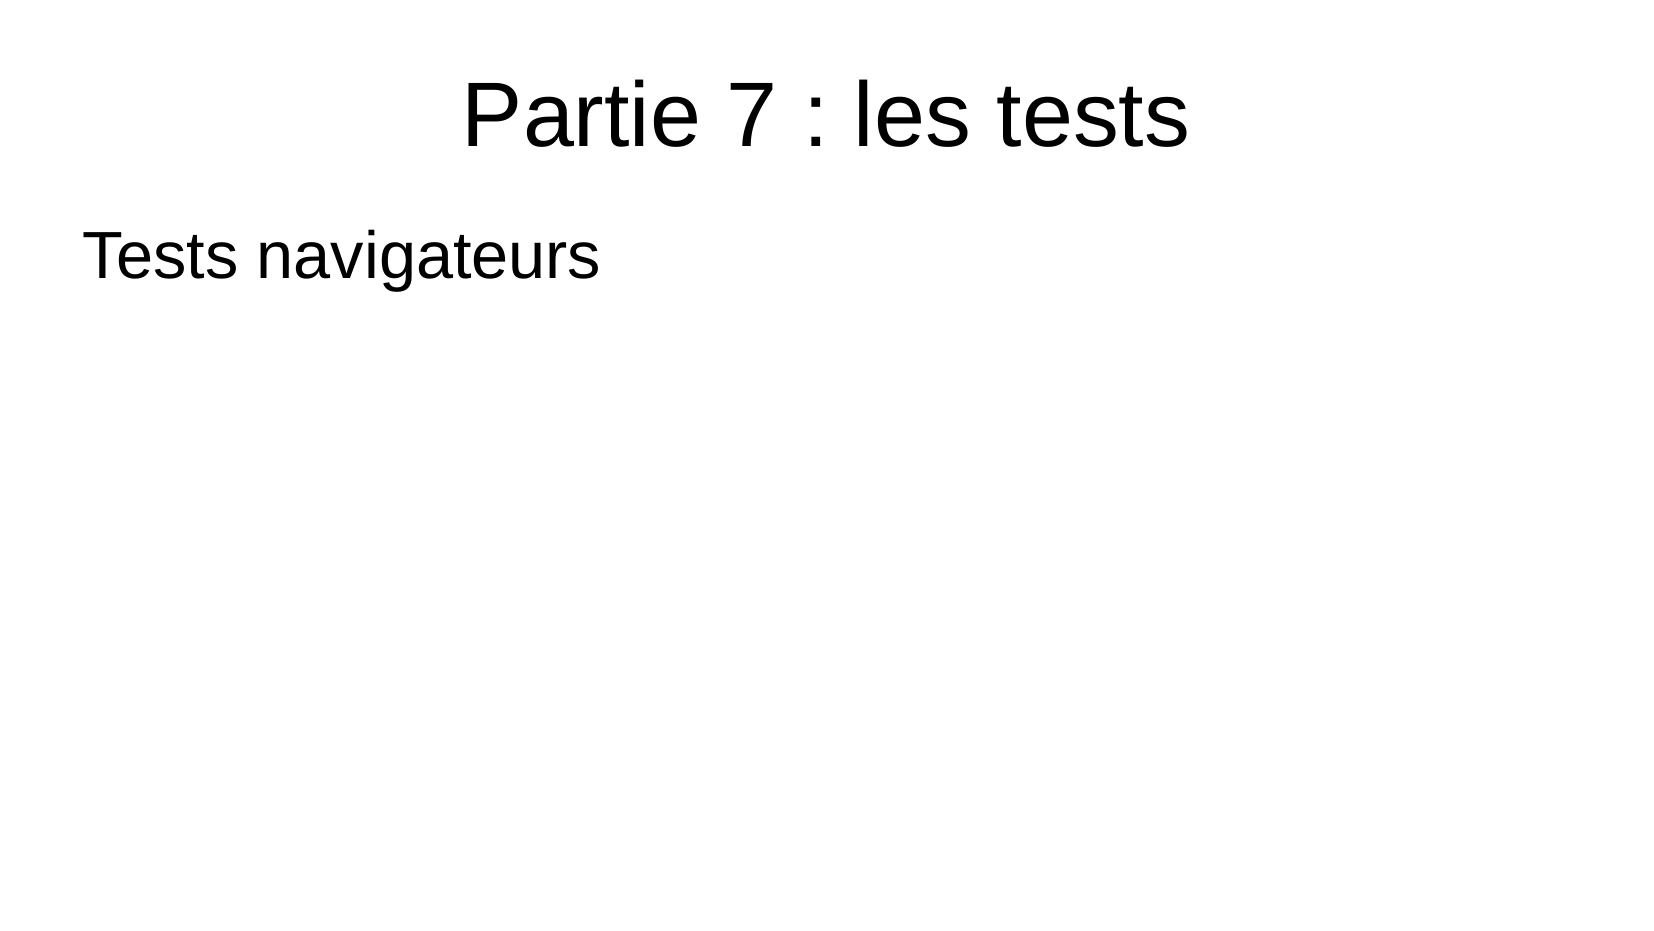

# Partie 7 : les tests
Tests navigateurs